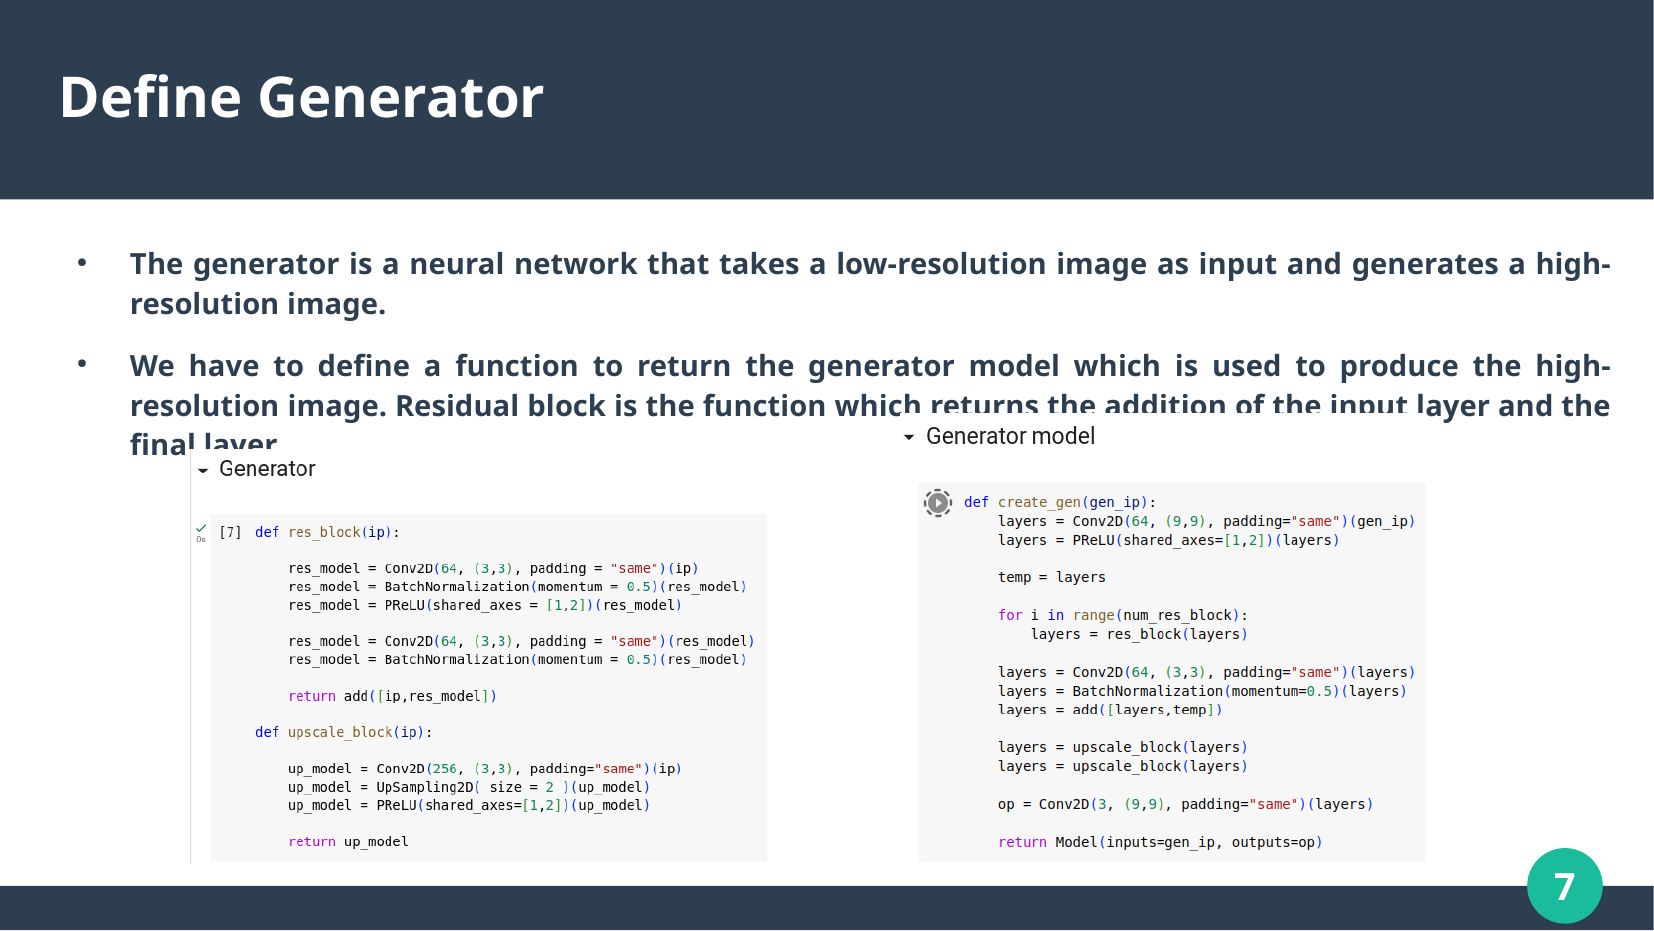

# Define Generator
The generator is a neural network that takes a low-resolution image as input and generates a high-resolution image.
We have to define a function to return the generator model which is used to produce the high-resolution image. Residual block is the function which returns the addition of the input layer and the final layer.